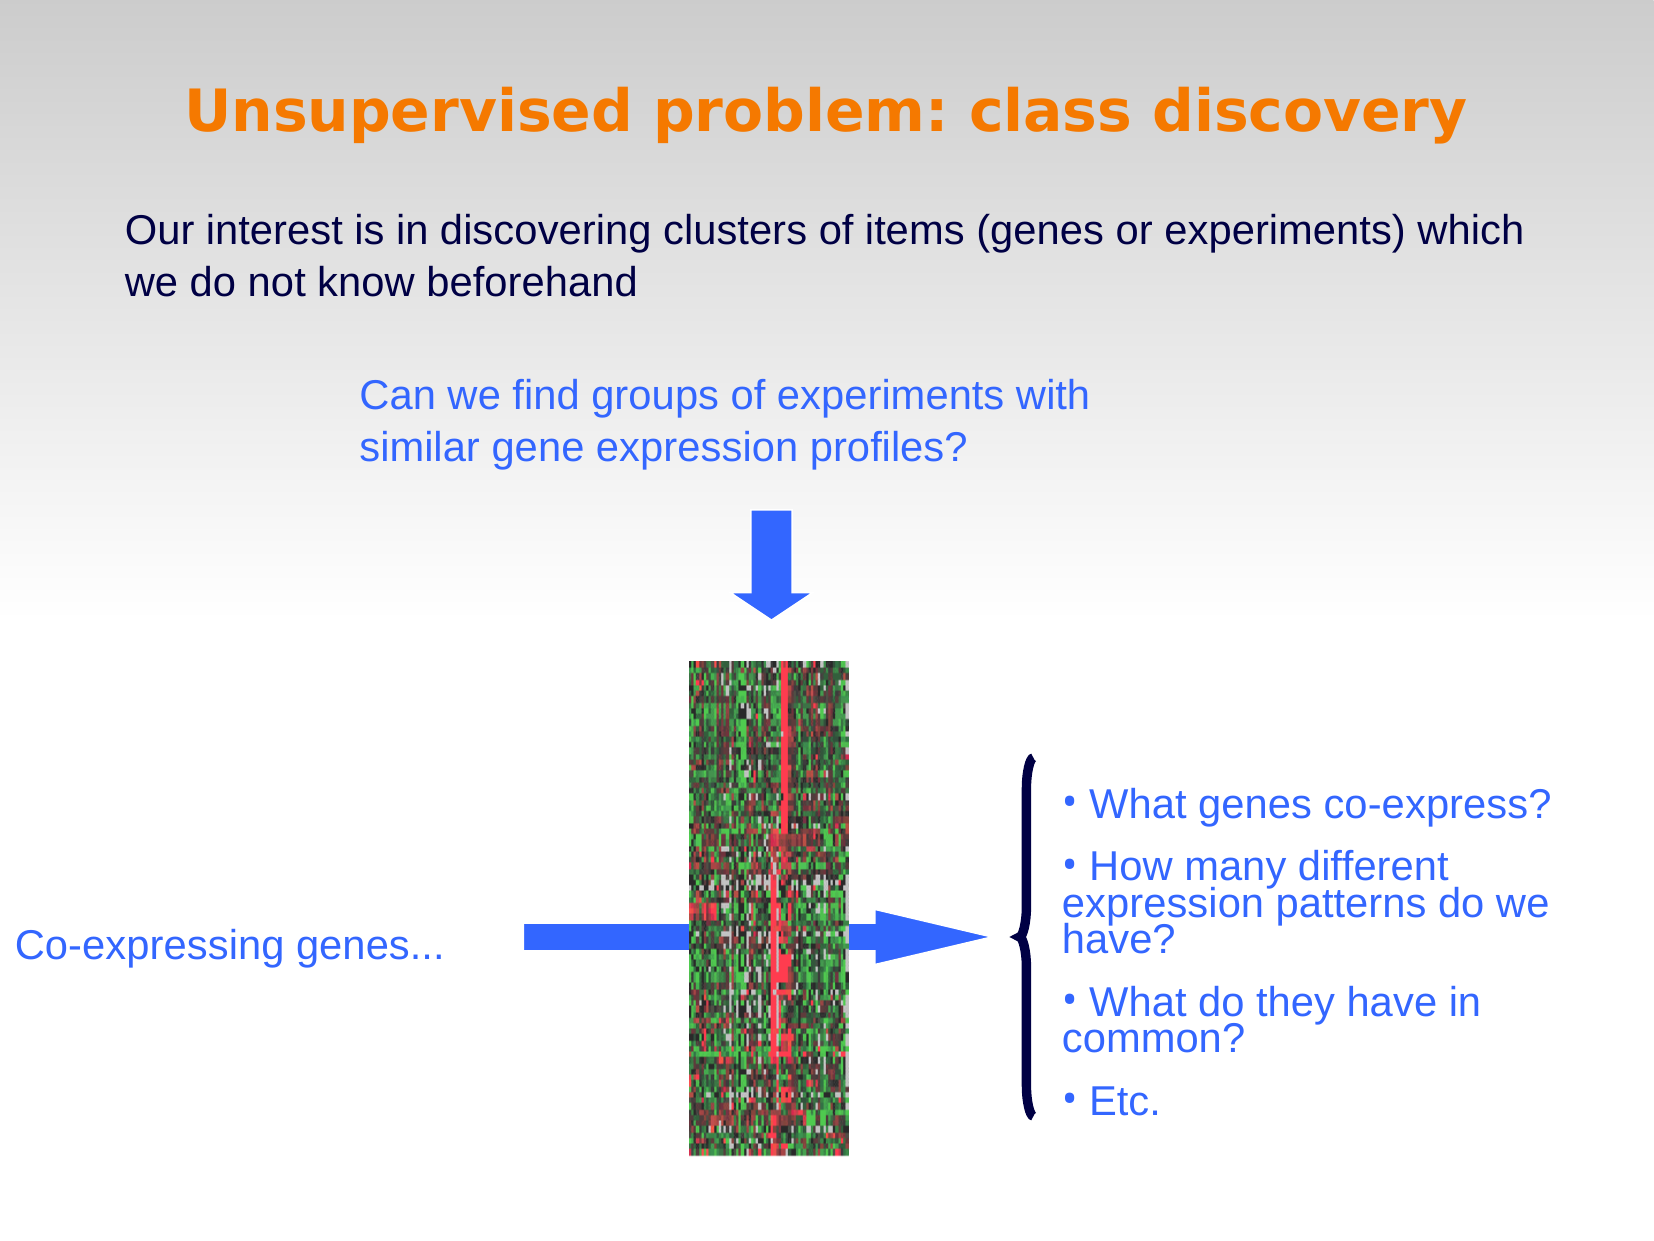

# Unsupervised problem: class discovery
Our interest is in discovering clusters of items (genes or experiments) which we do not know beforehand
Can we find groups of experiments with similar gene expression profiles?
 What genes co-express?
 How many different expression patterns do we have?
 What do they have in common?
 Etc.
Co-expressing genes...